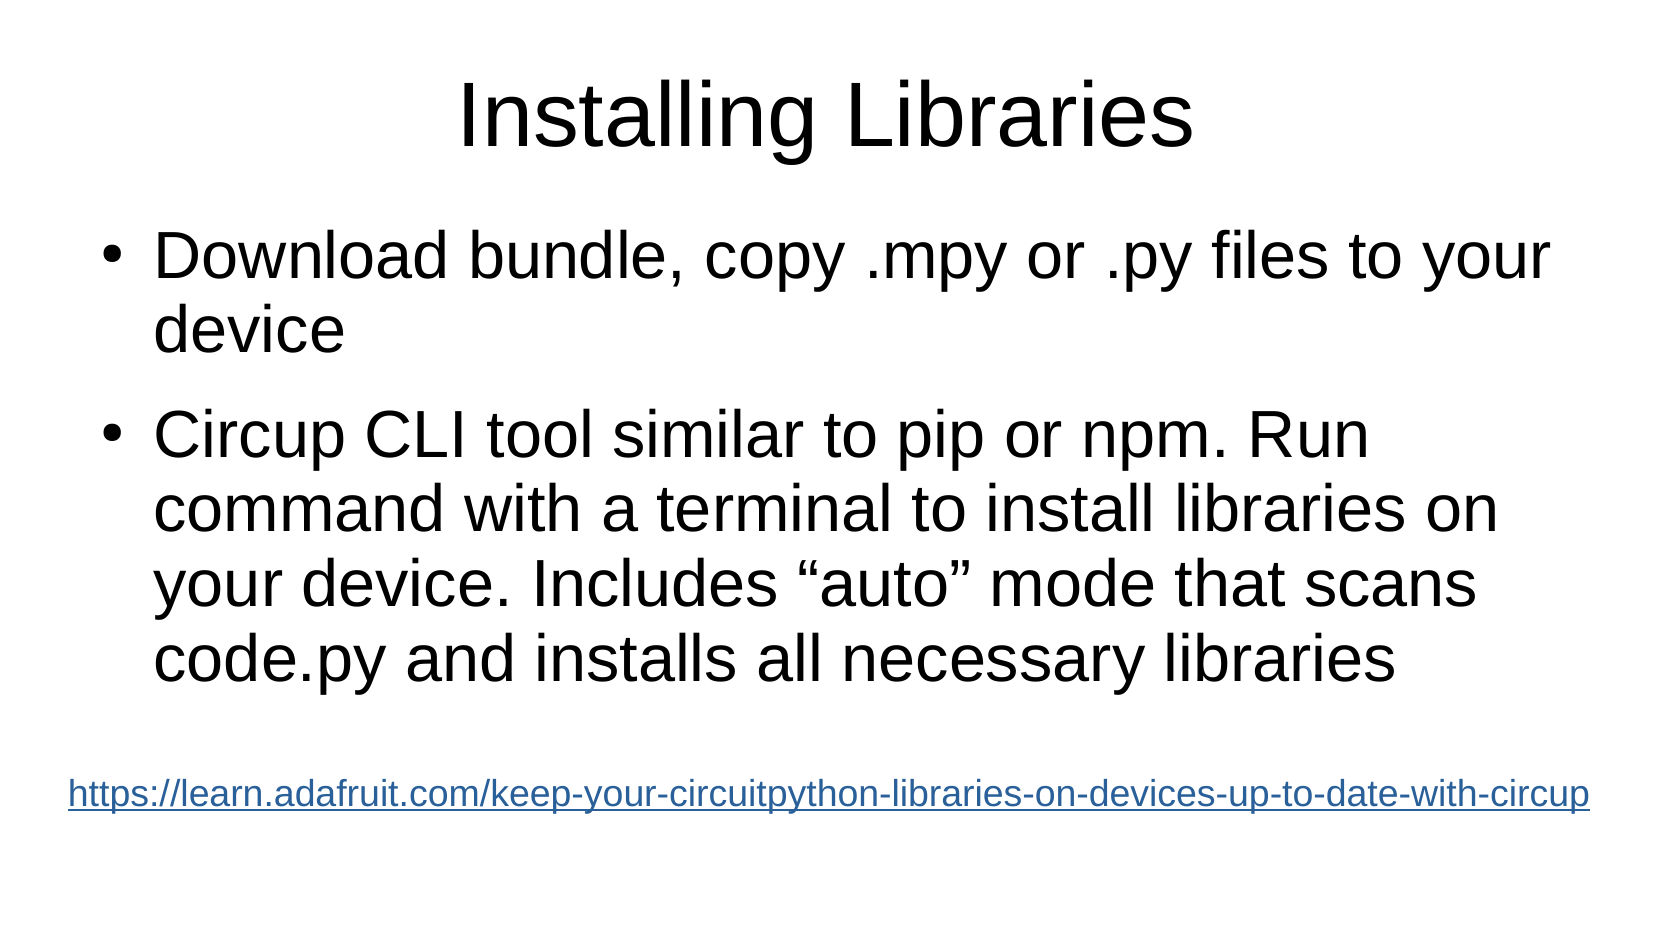

# Installing Libraries
Download bundle, copy .mpy or .py files to your device
Circup CLI tool similar to pip or npm. Run command with a terminal to install libraries on your device. Includes “auto” mode that scans code.py and installs all necessary libraries
https://learn.adafruit.com/keep-your-circuitpython-libraries-on-devices-up-to-date-with-circup